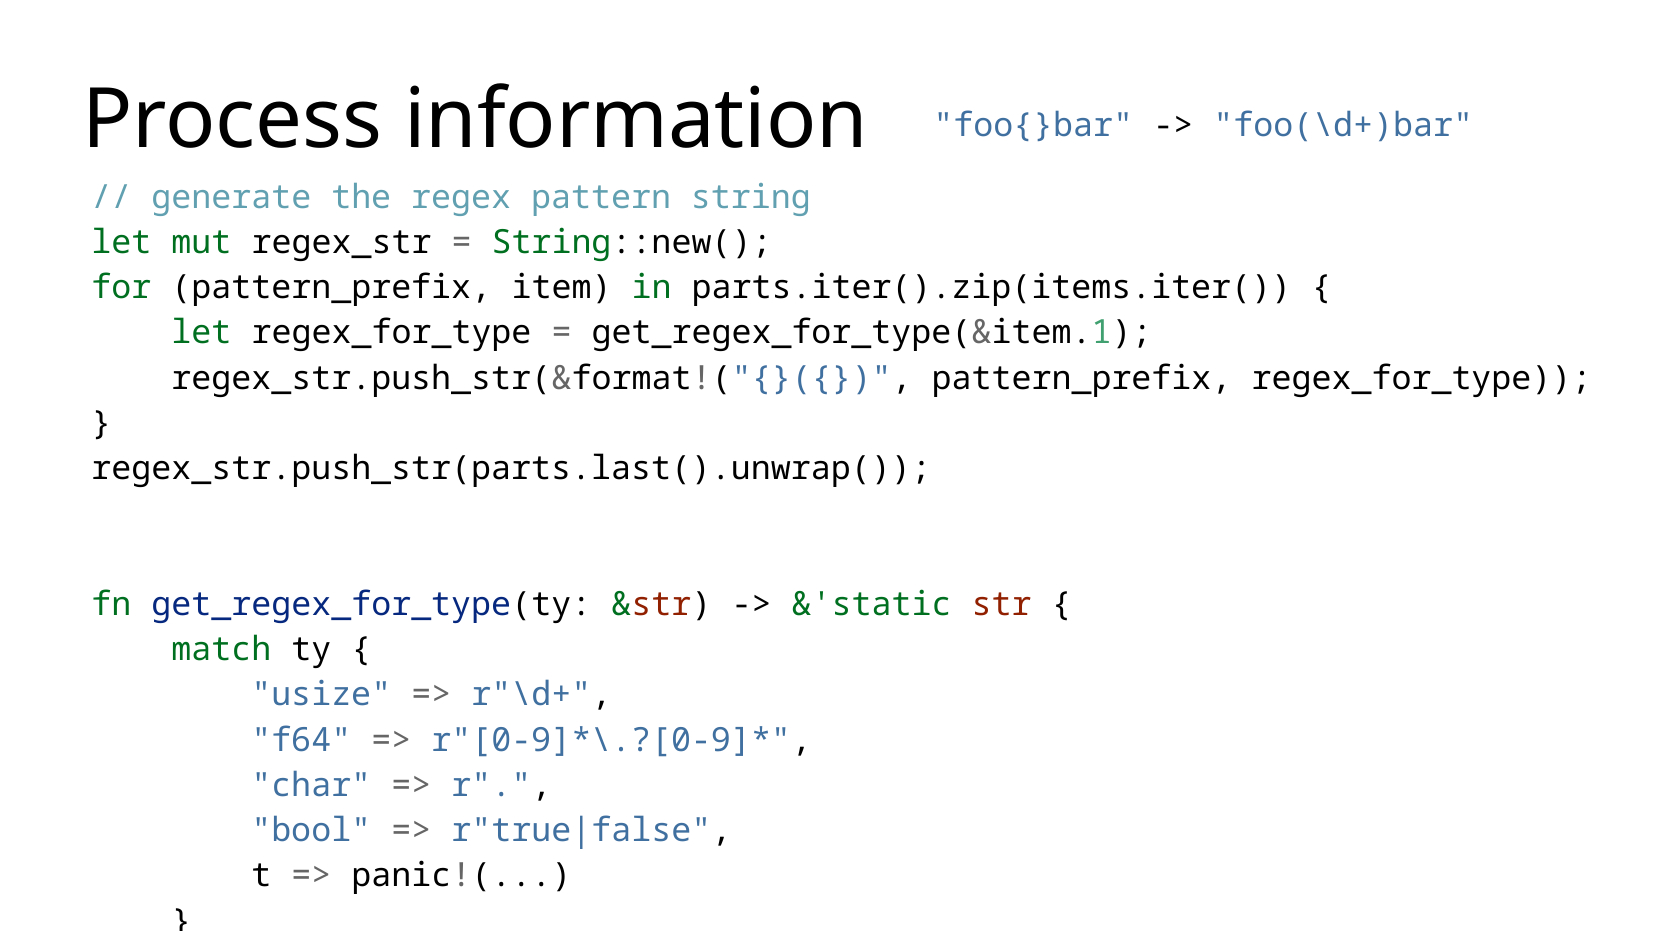

# Process information
"foo{}bar" -> "foo(\d+)bar"
// generate the regex pattern string
let mut regex_str = String::new();
for (pattern_prefix, item) in parts.iter().zip(items.iter()) {
 let regex_for_type = get_regex_for_type(&item.1);
 regex_str.push_str(&format!("{}({})", pattern_prefix, regex_for_type));
}
regex_str.push_str(parts.last().unwrap());
fn get_regex_for_type(ty: &str) -> &'static str {
 match ty {
 "usize" => r"\d+",
 "f64" => r"[0-9]*\.?[0-9]*",
 "char" => r".",
 "bool" => r"true|false",
 t => panic!(...)
 }
}